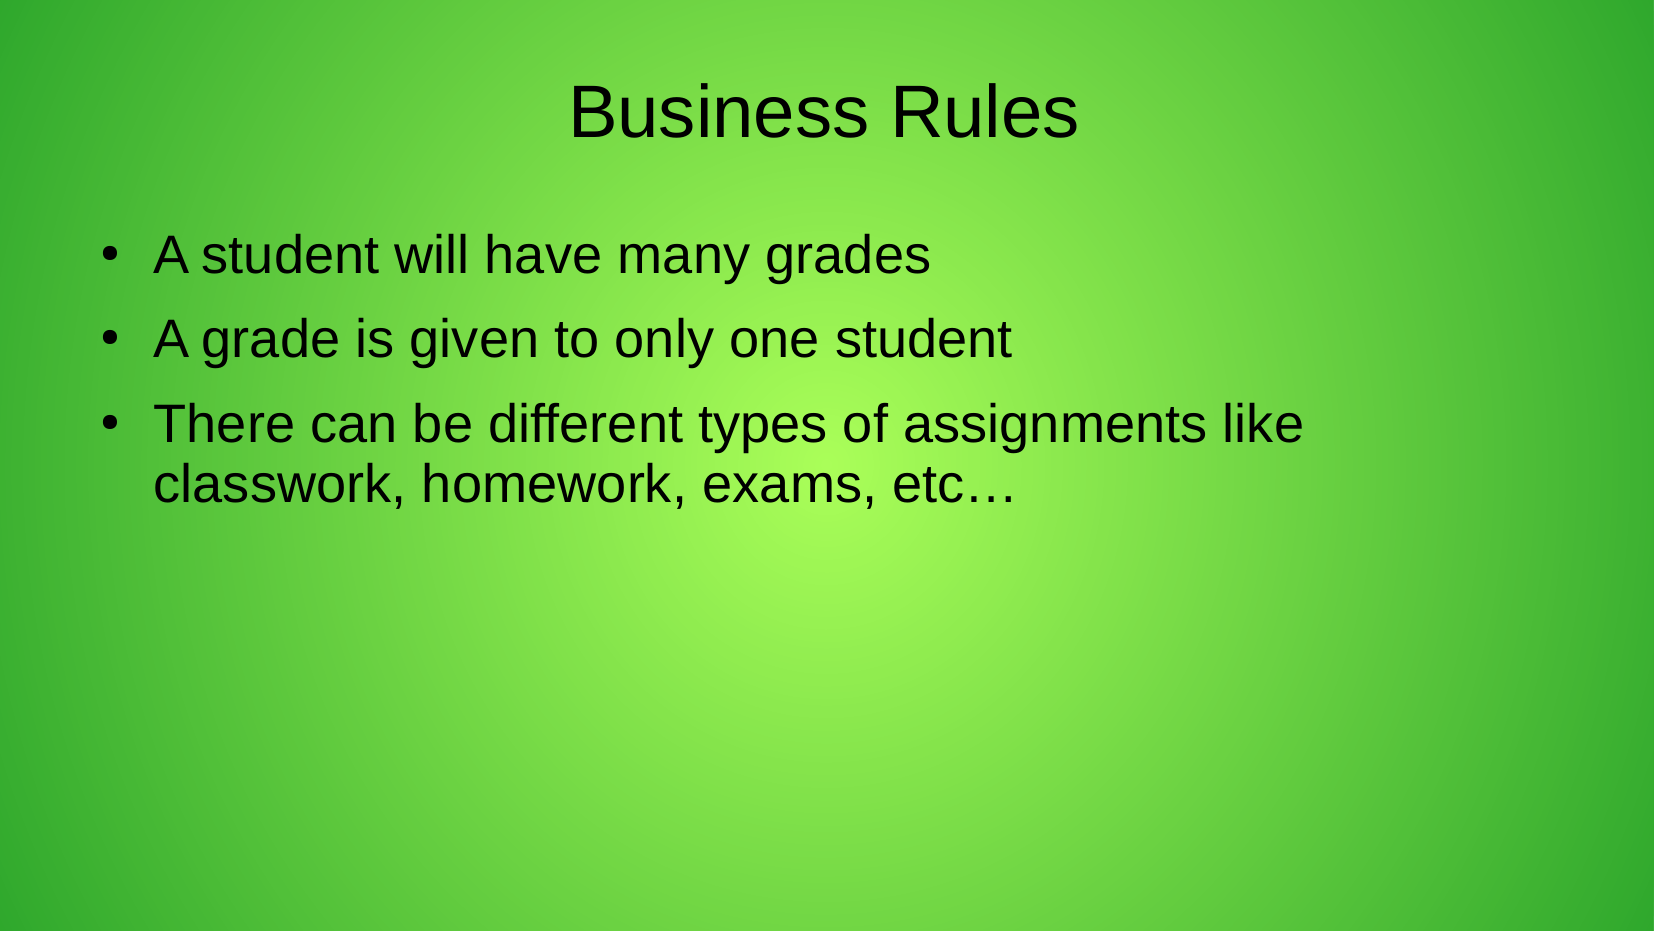

# Business Rules
A student will have many grades
A grade is given to only one student
There can be different types of assignments like classwork, homework, exams, etc…